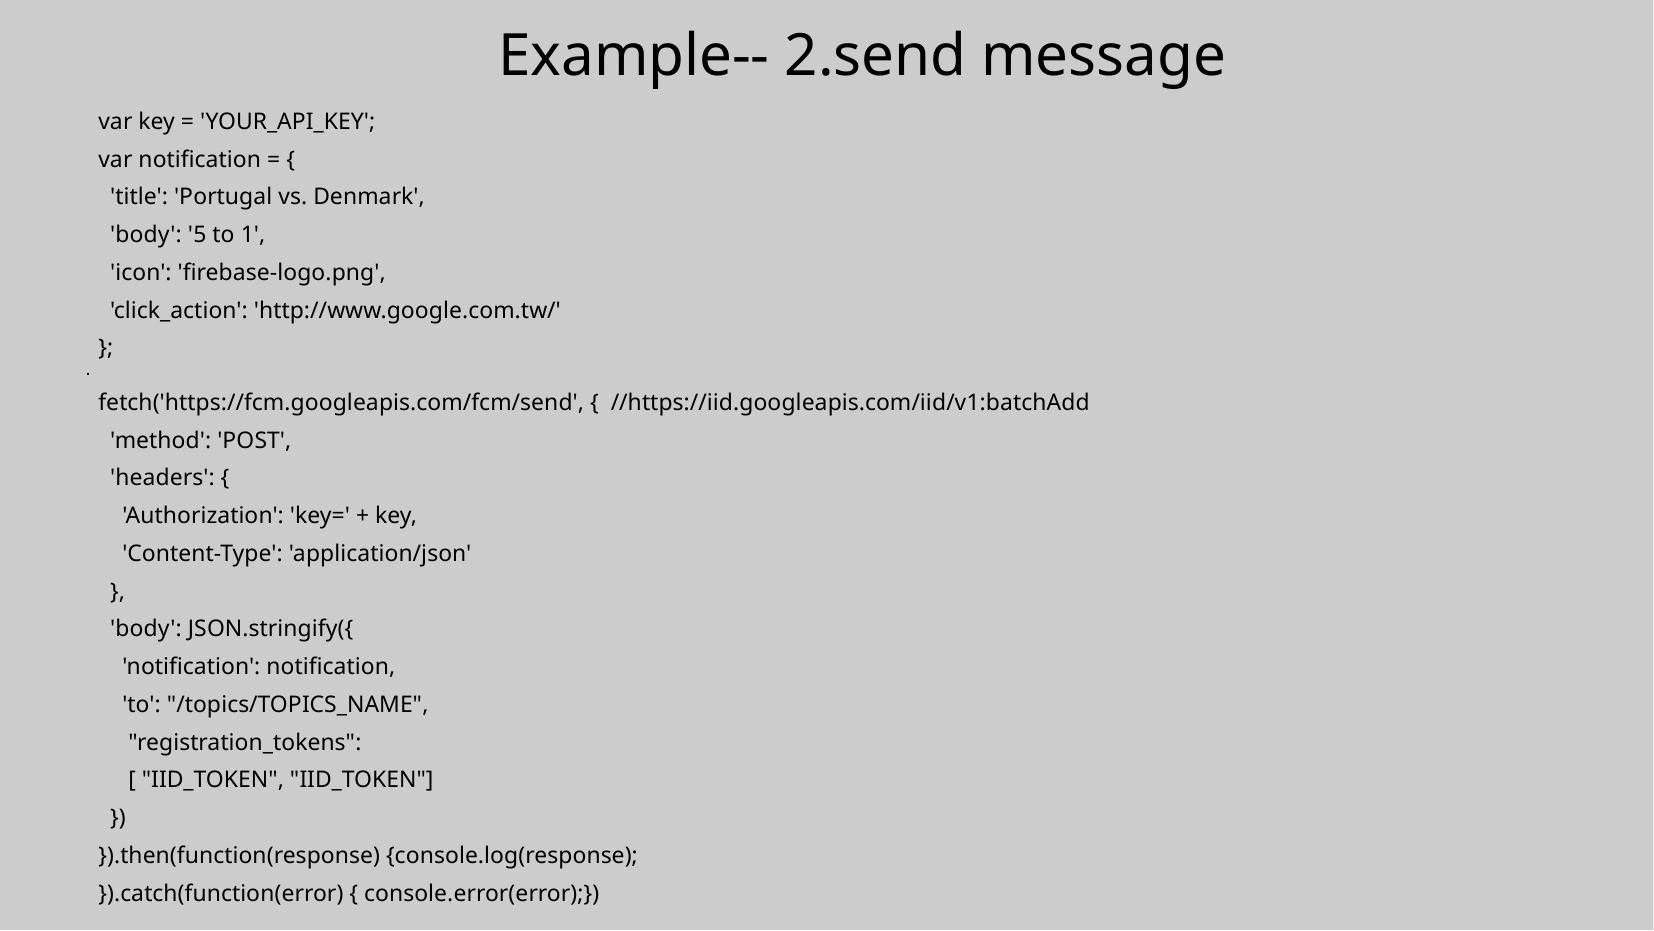

# Example-- 2.send message
var key = 'YOUR_API_KEY';
var notification = {
 'title': 'Portugal vs. Denmark',
 'body': '5 to 1',
 'icon': 'firebase-logo.png',
 'click_action': 'http://www.google.com.tw/'
};
fetch('https://fcm.googleapis.com/fcm/send', { //https://iid.googleapis.com/iid/v1:batchAdd
 'method': 'POST',
 'headers': {
 'Authorization': 'key=' + key,
 'Content-Type': 'application/json'
 },
 'body': JSON.stringify({
 'notification': notification,
 'to': "/topics/TOPICS_NAME",
 "registration_tokens":
 [ "IID_TOKEN", "IID_TOKEN"]
 })
}).then(function(response) {console.log(response);
}).catch(function(error) { console.error(error);})